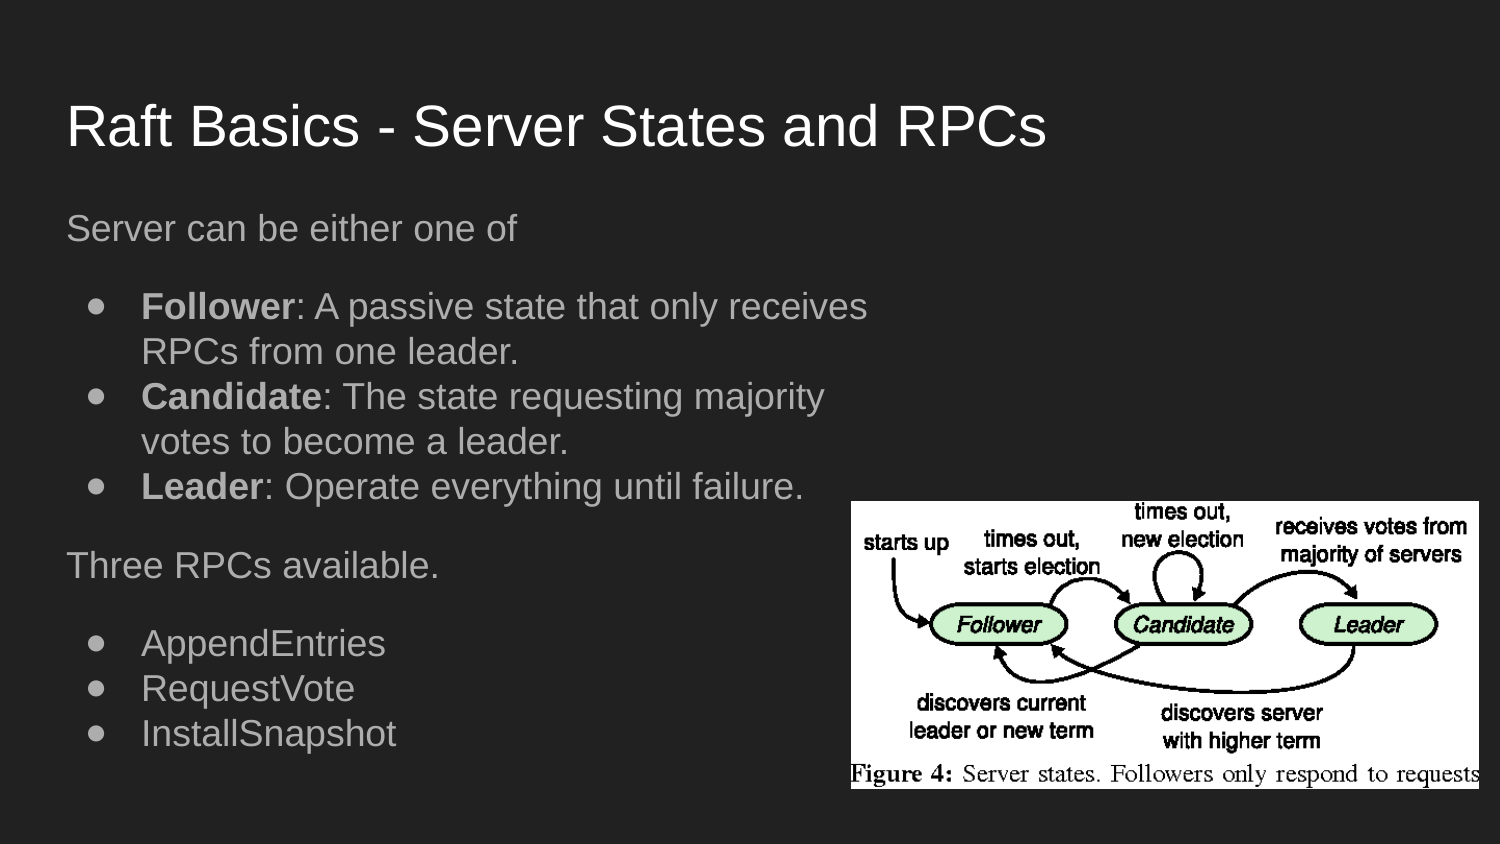

Raft Basics - Server States and RPCs
# Server can be either one of
Follower: A passive state that only receives RPCs from one leader.
Candidate: The state requesting majority votes to become a leader.
Leader: Operate everything until failure.
Three RPCs available.
AppendEntries
RequestVote
InstallSnapshot